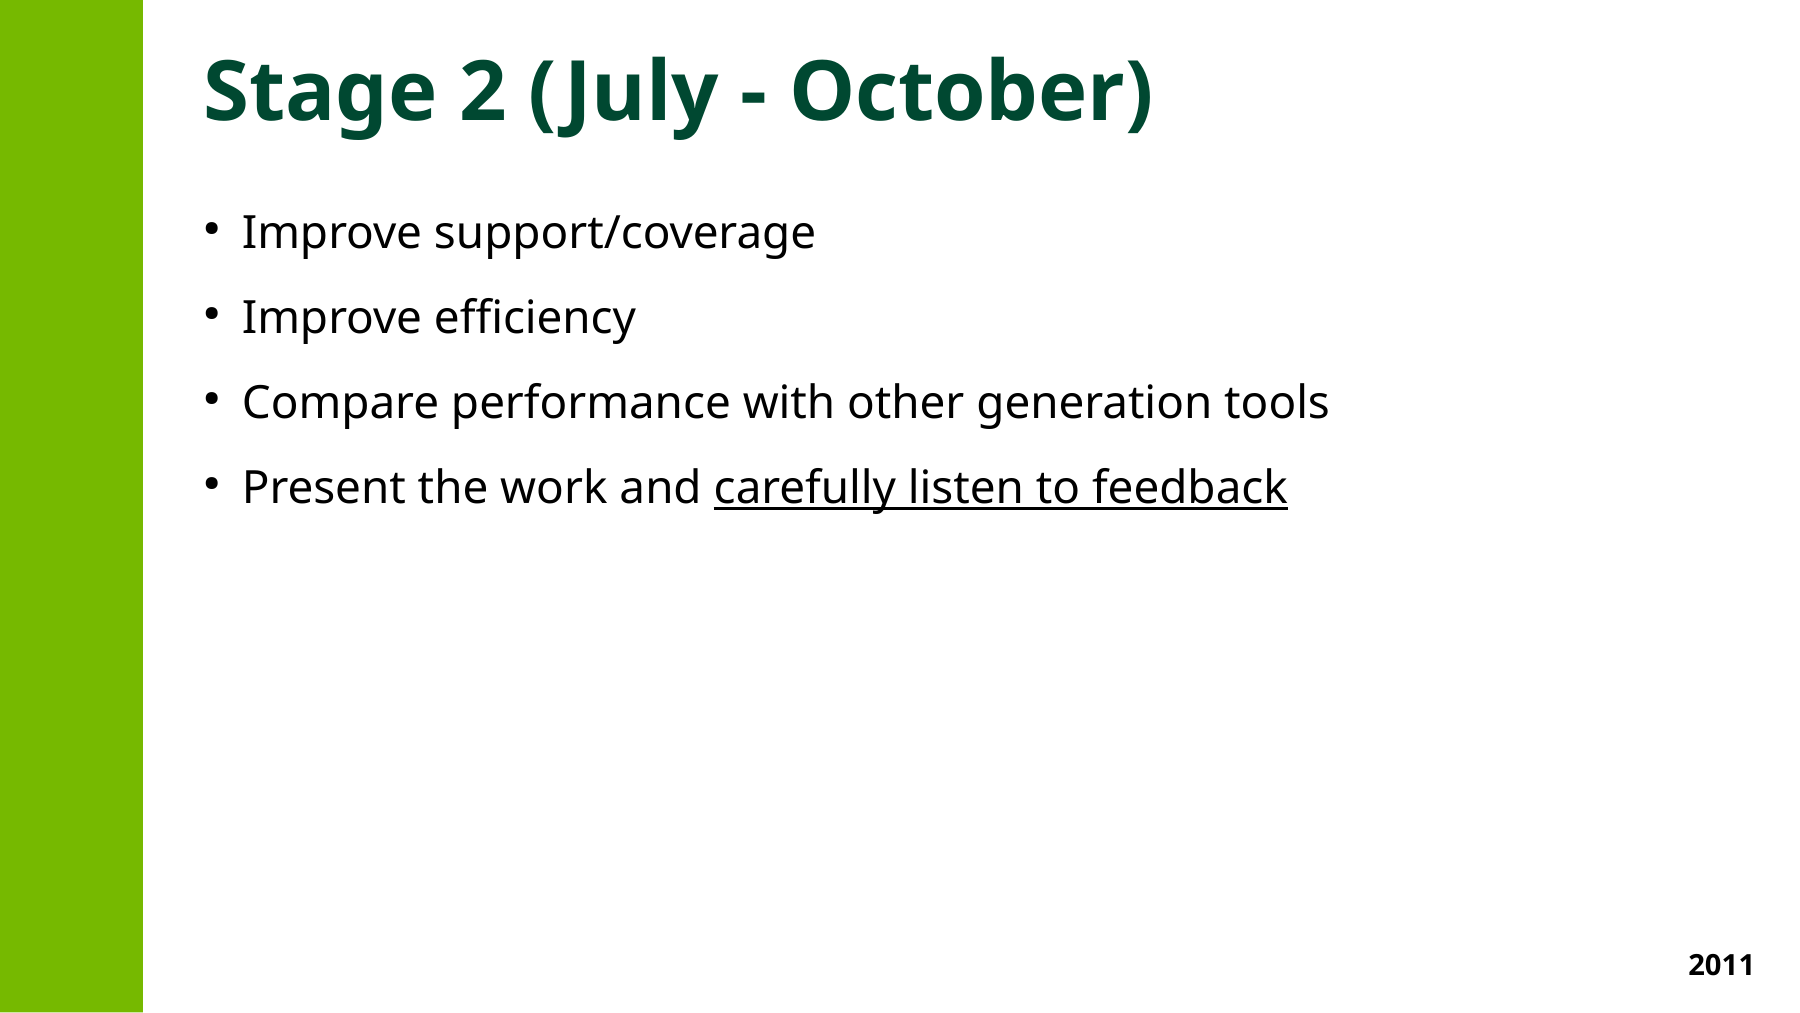

# Stage 2 (July - October)
Improve support/coverage
Improve efficiency
Compare performance with other generation tools
Present the work and carefully listen to feedback